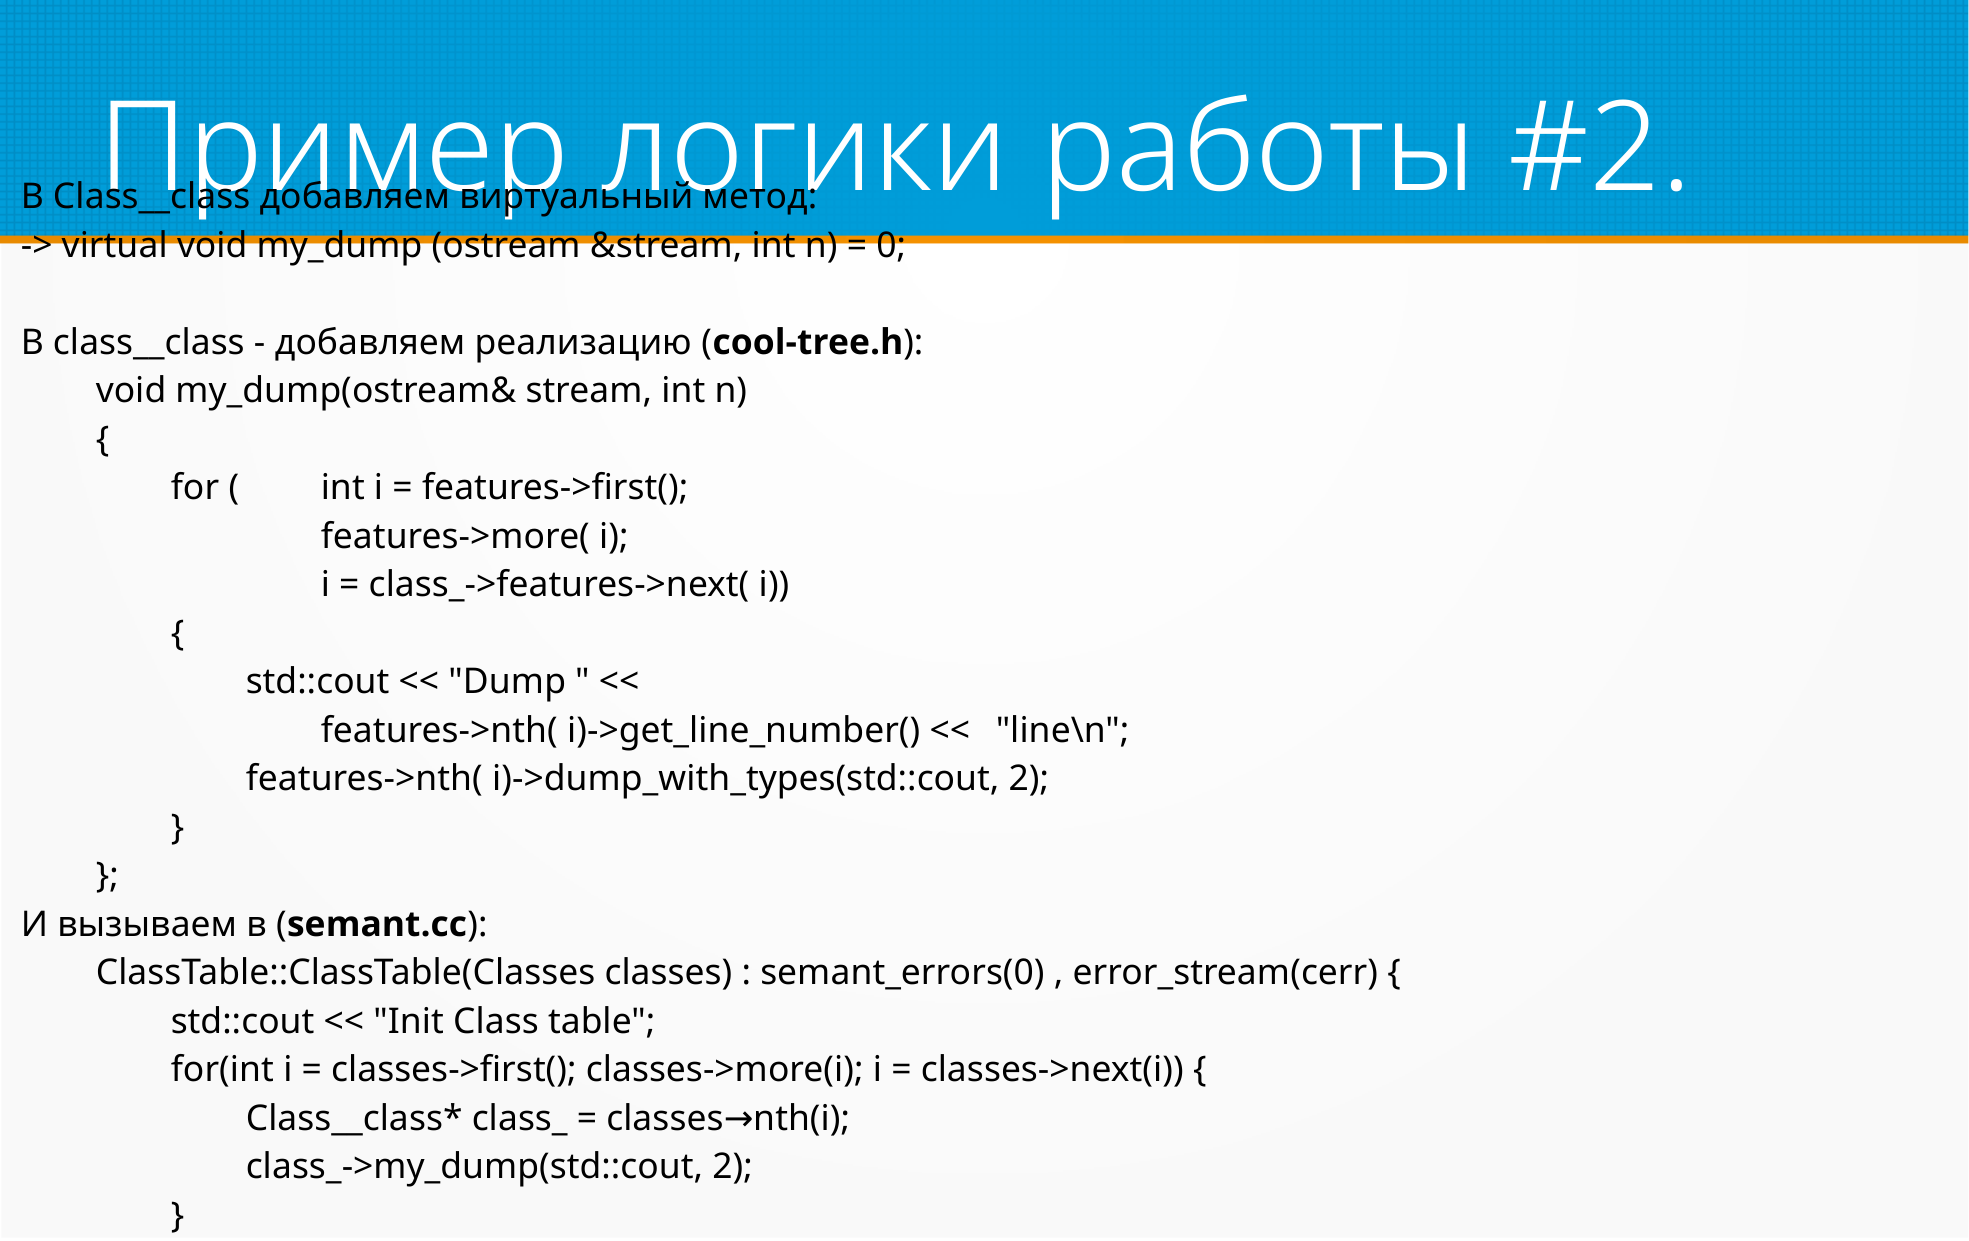

# Пример логики работы #2.
В Class__class добавляем виртуальный метод:
-> virtual void my_dump (ostream &stream, int n) = 0;
В class__class - добавляем реализацию (cool-tree.h):
	void my_dump(ostream& stream, int n)
	{
		for ( 	int i = features->first();
				features->more( i);
				i = class_->features->next( i))
		{
			std::cout << "Dump " <<
				features->nth( i)->get_line_number() <<	"line\n";
			features->nth( i)->dump_with_types(std::cout, 2);
		}
	};
И вызываем в (semant.cc):
	ClassTable::ClassTable(Classes classes) : semant_errors(0) , error_stream(cerr) {
		std::cout << "Init Class table";
		for(int i = classes->first(); classes->more(i); i = classes->next(i)) {
			Class__class* class_ = classes→nth(i);
			class_->my_dump(std::cout, 2);
		}
	}